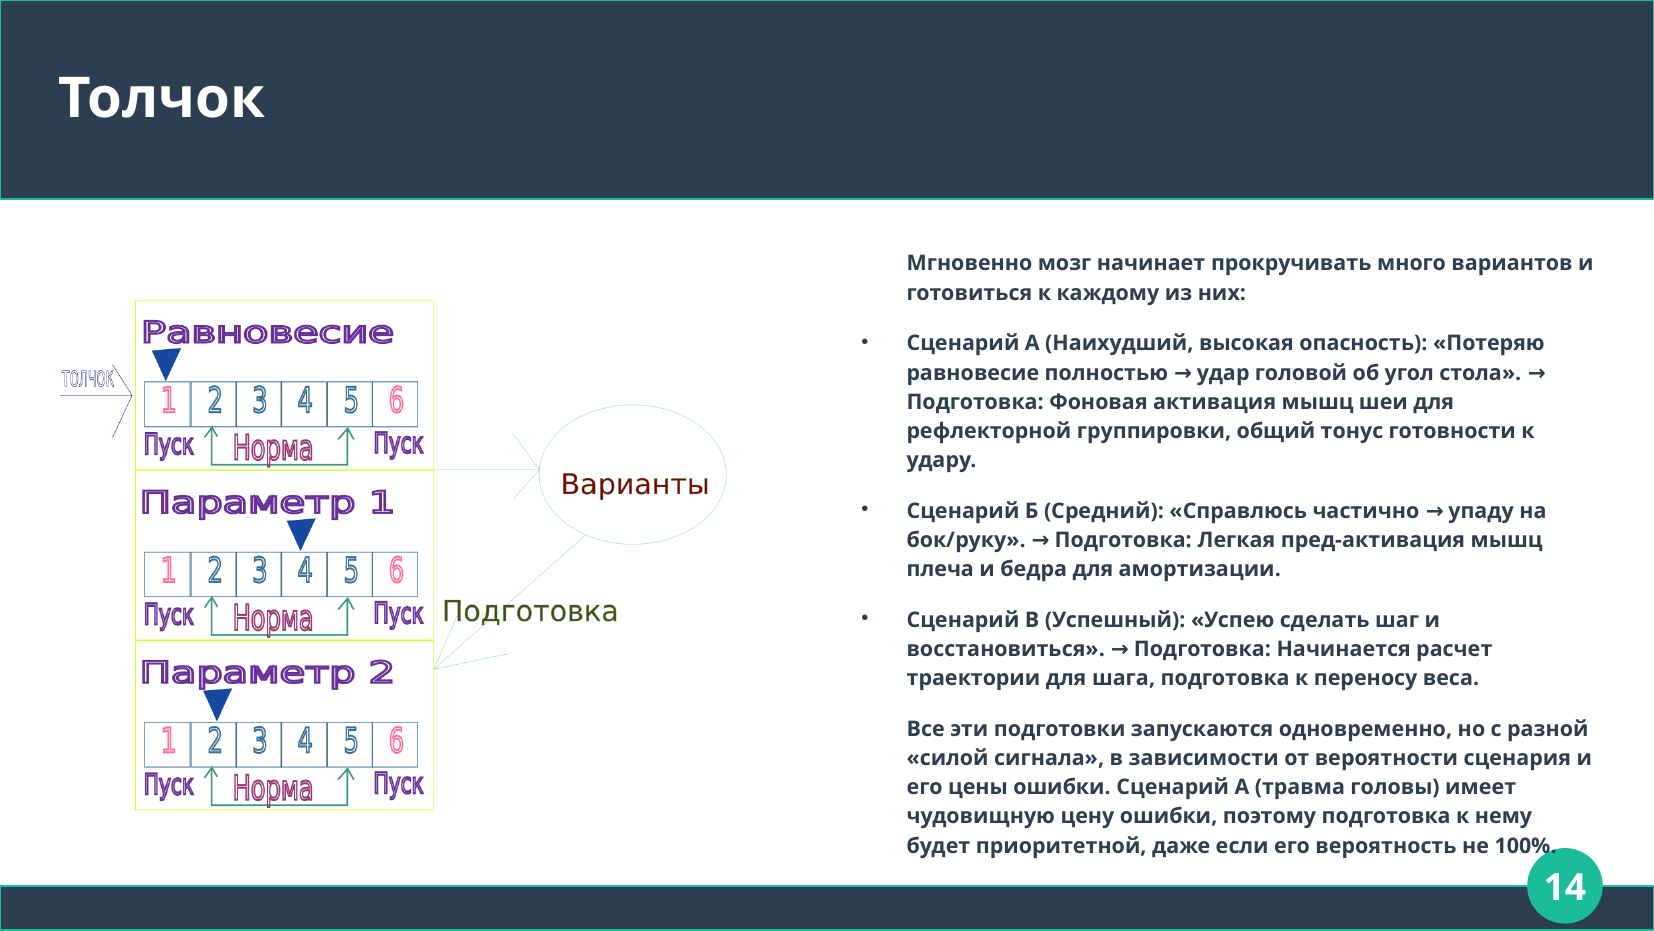

# Толчок
Мгновенно мозг начинает прокручивать много вариантов и готовиться к каждому из них:
Сценарий А (Наихудший, высокая опасность): «Потеряю равновесие полностью → удар головой об угол стола». → Подготовка: Фоновая активация мышц шеи для рефлекторной группировки, общий тонус готовности к удару.
Сценарий Б (Средний): «Справлюсь частично → упаду на бок/руку». → Подготовка: Легкая пред-активация мышц плеча и бедра для амортизации.
Сценарий В (Успешный): «Успею сделать шаг и восстановиться». → Подготовка: Начинается расчет траектории для шага, подготовка к переносу веса.
Все эти подготовки запускаются одновременно, но с разной «силой сигнала», в зависимости от вероятности сценария и его цены ошибки. Сценарий А (травма головы) имеет чудовищную цену ошибки, поэтому подготовка к нему будет приоритетной, даже если его вероятность не 100%.
14